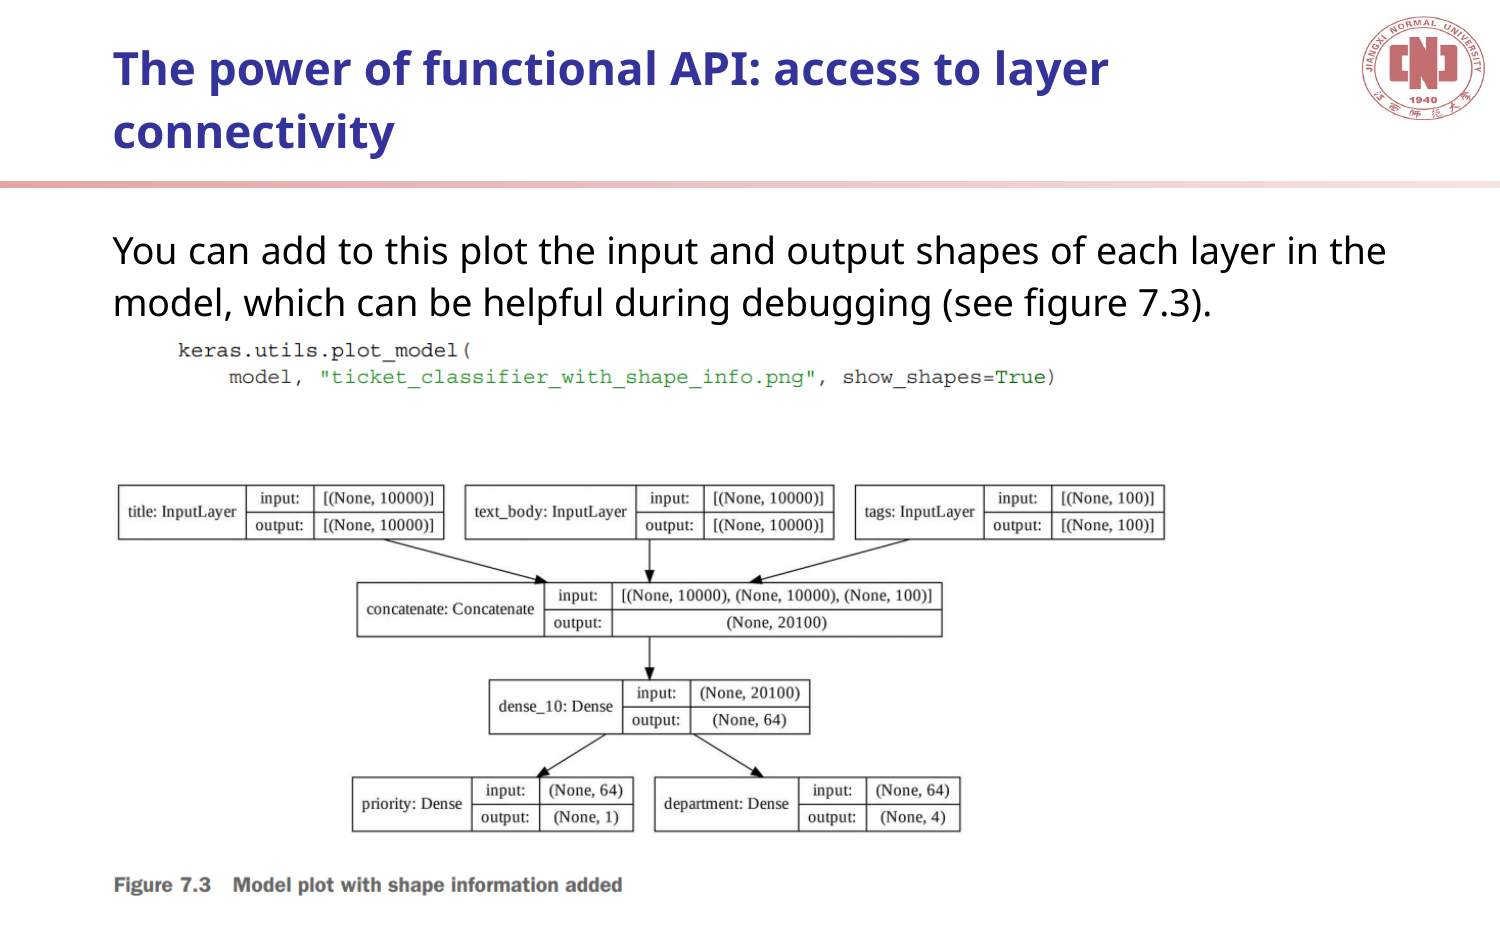

# The power of functional API: access to layer connectivity
You can add to this plot the input and output shapes of each layer in the model, which can be helpful during debugging (see figure 7.3).